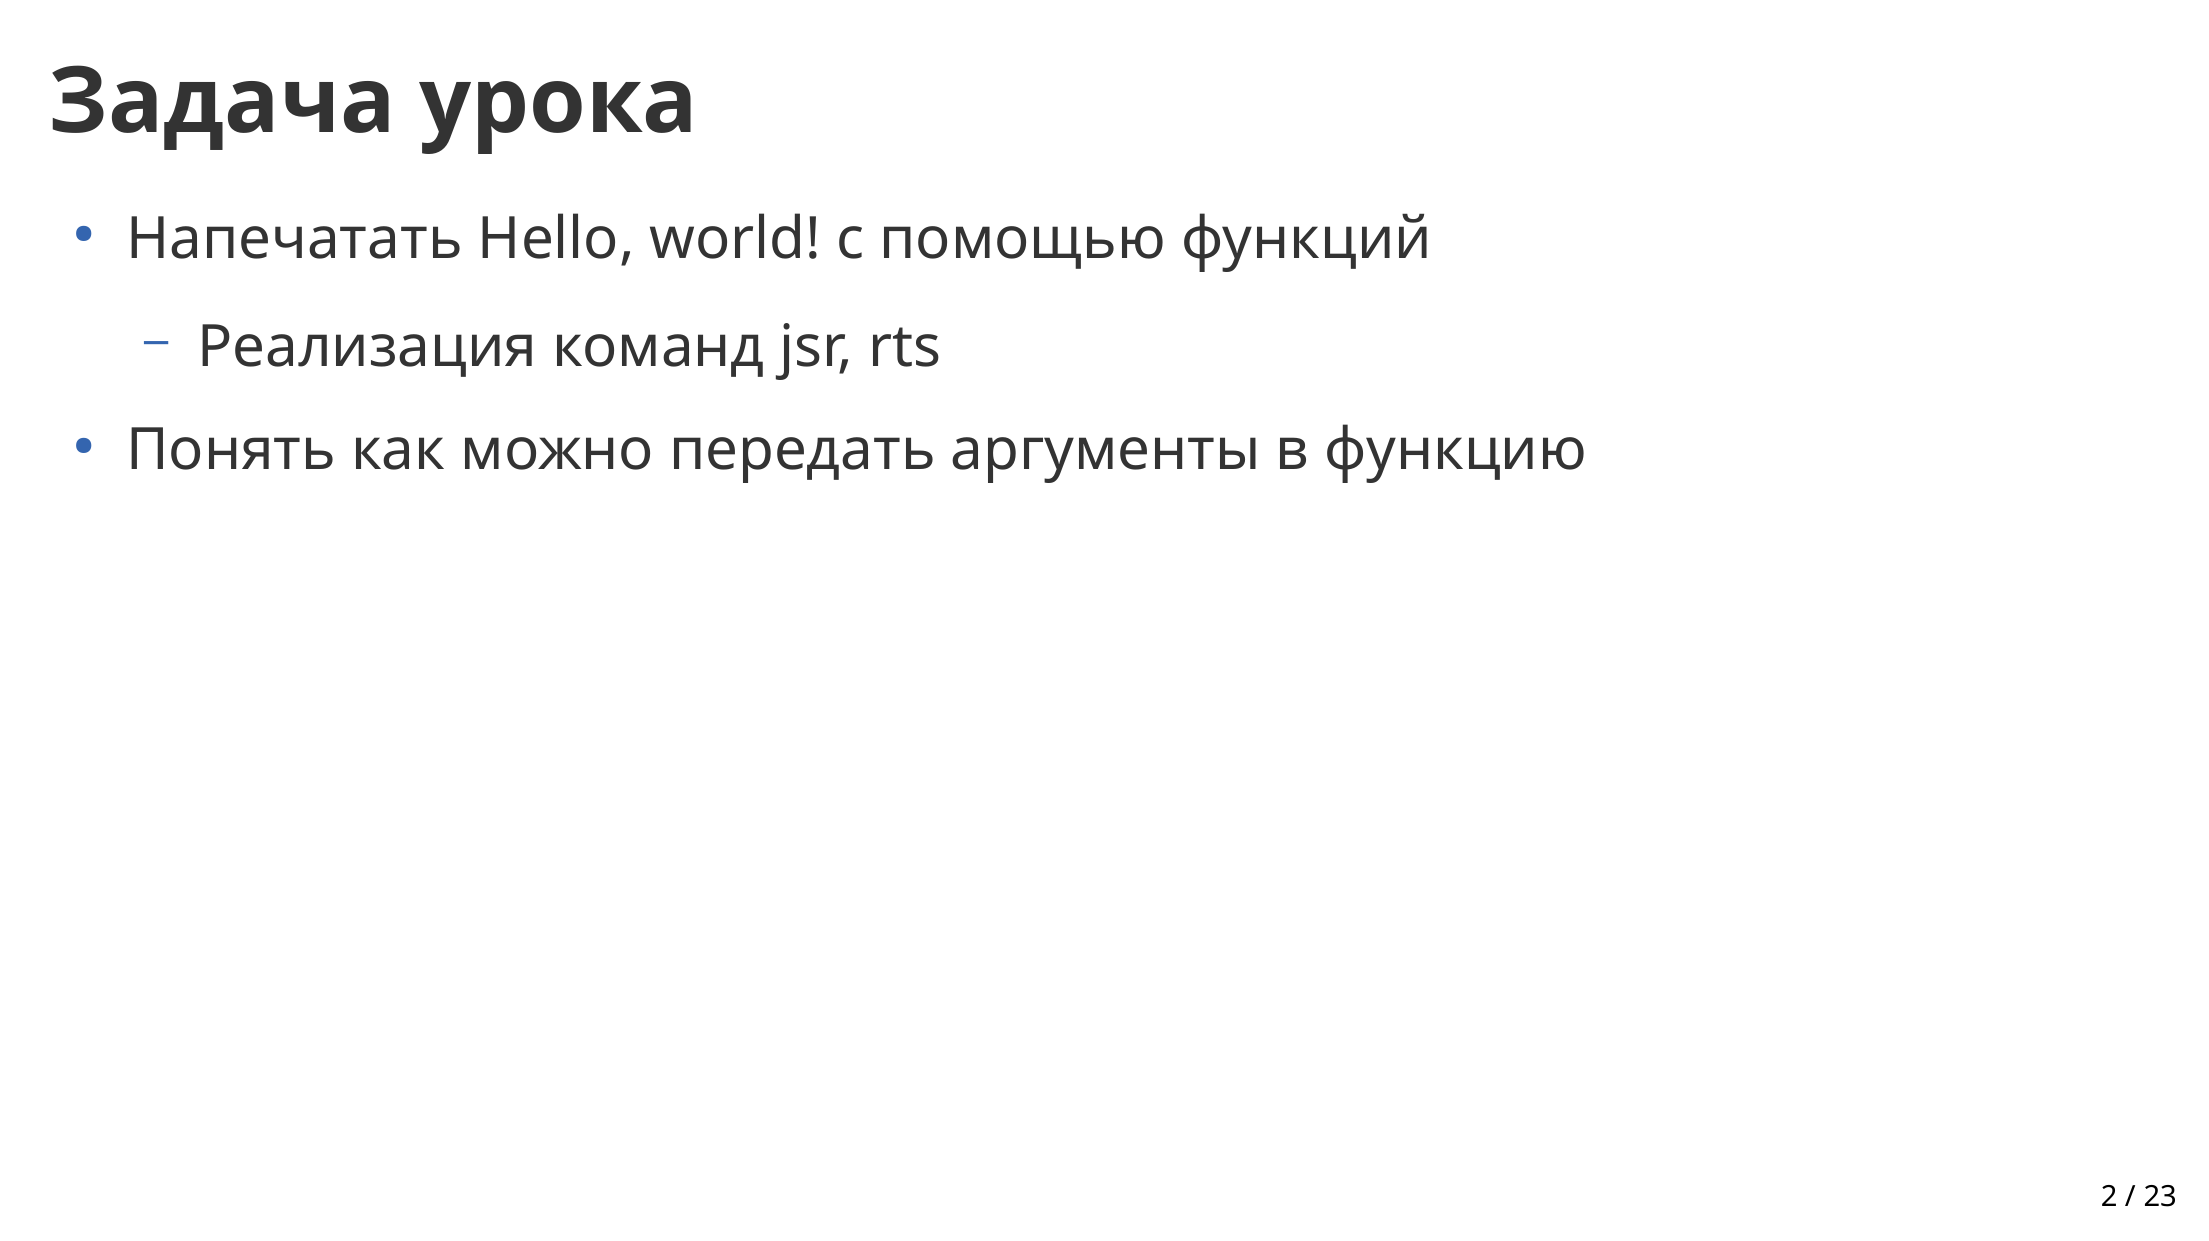

# Задача урока
Напечатать Hello, world! с помощью функций
Реализация команд jsr, rts
Понять как можно передать аргументы в функцию
2